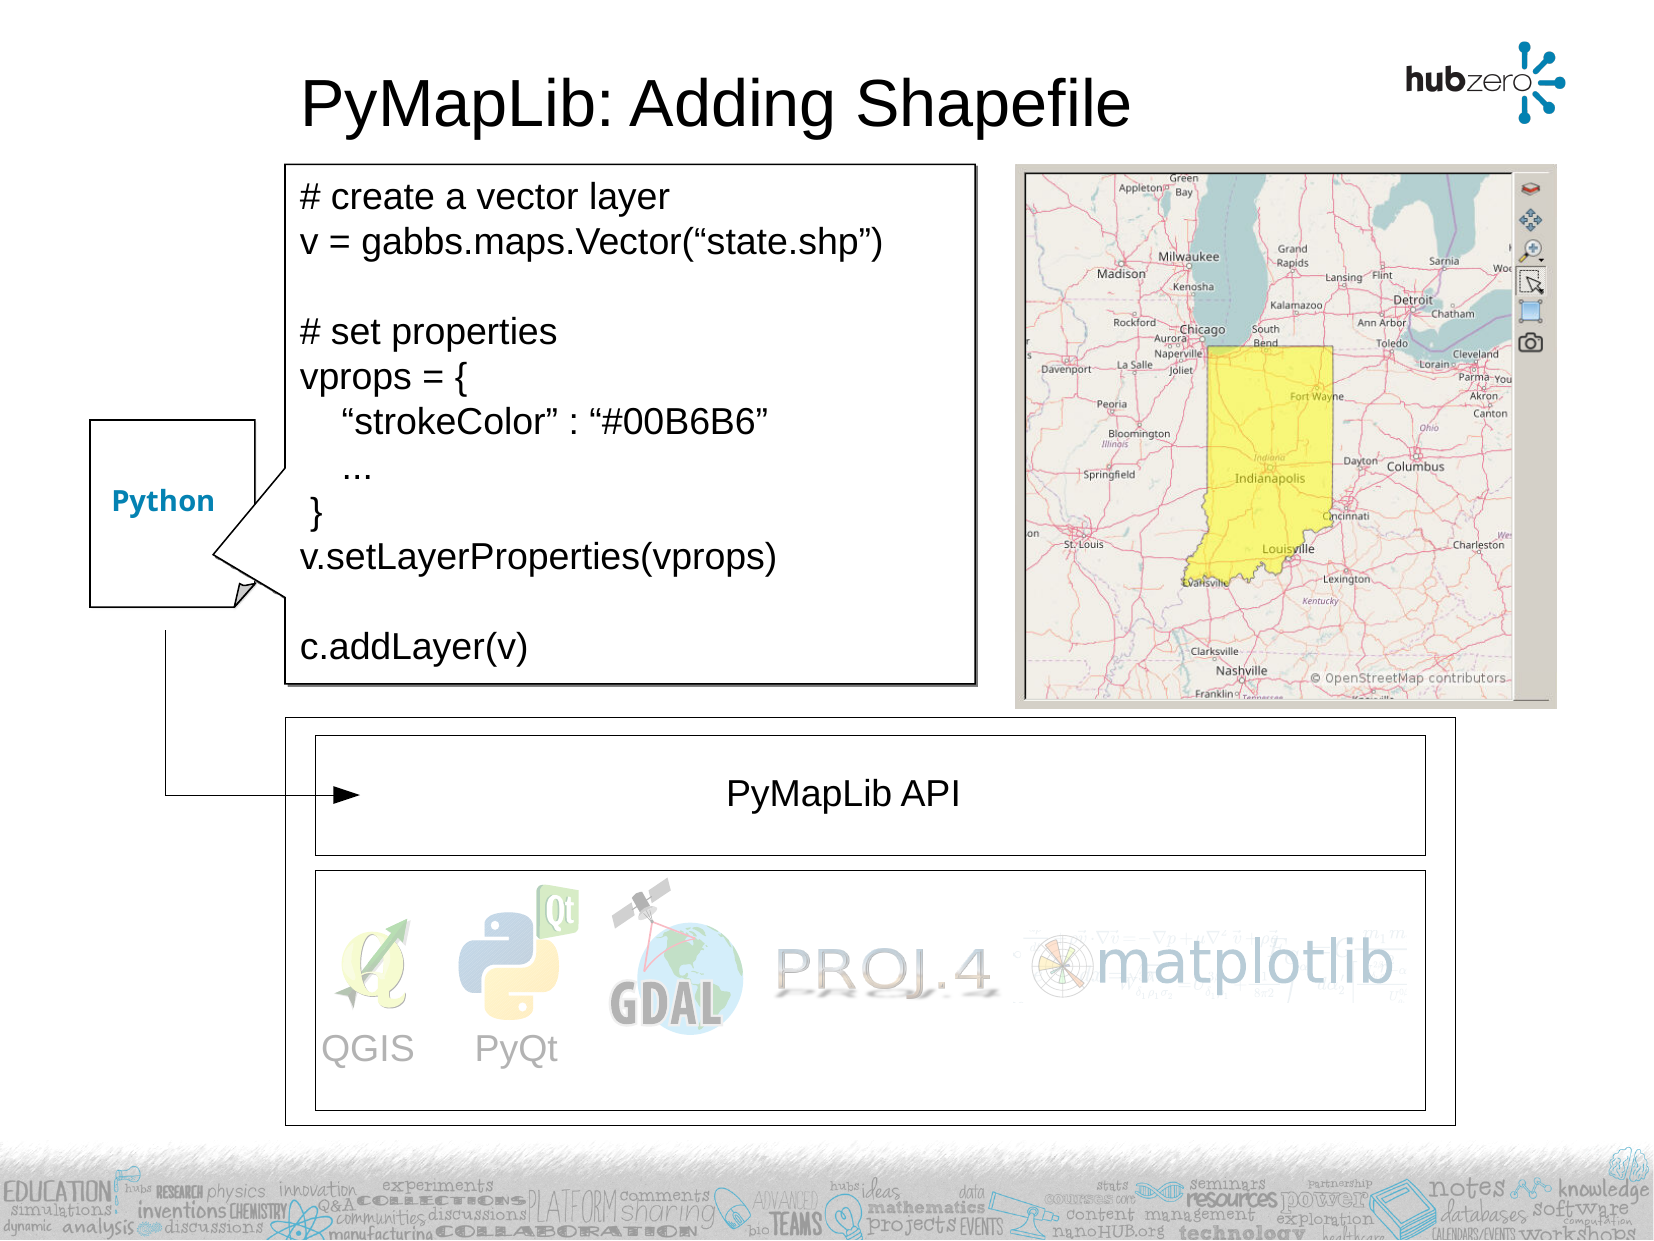

# PyMapLib: Adding Shapefile
# create a vector layer
v = gabbs.maps.Vector(“state.shp”)
# set properties
vprops = {
 “strokeColor” : “#00B6B6”
 ...
 }
v.setLayerProperties(vprops)
c.addLayer(v)
Python
PyMapLib API
QGIS
PyQt